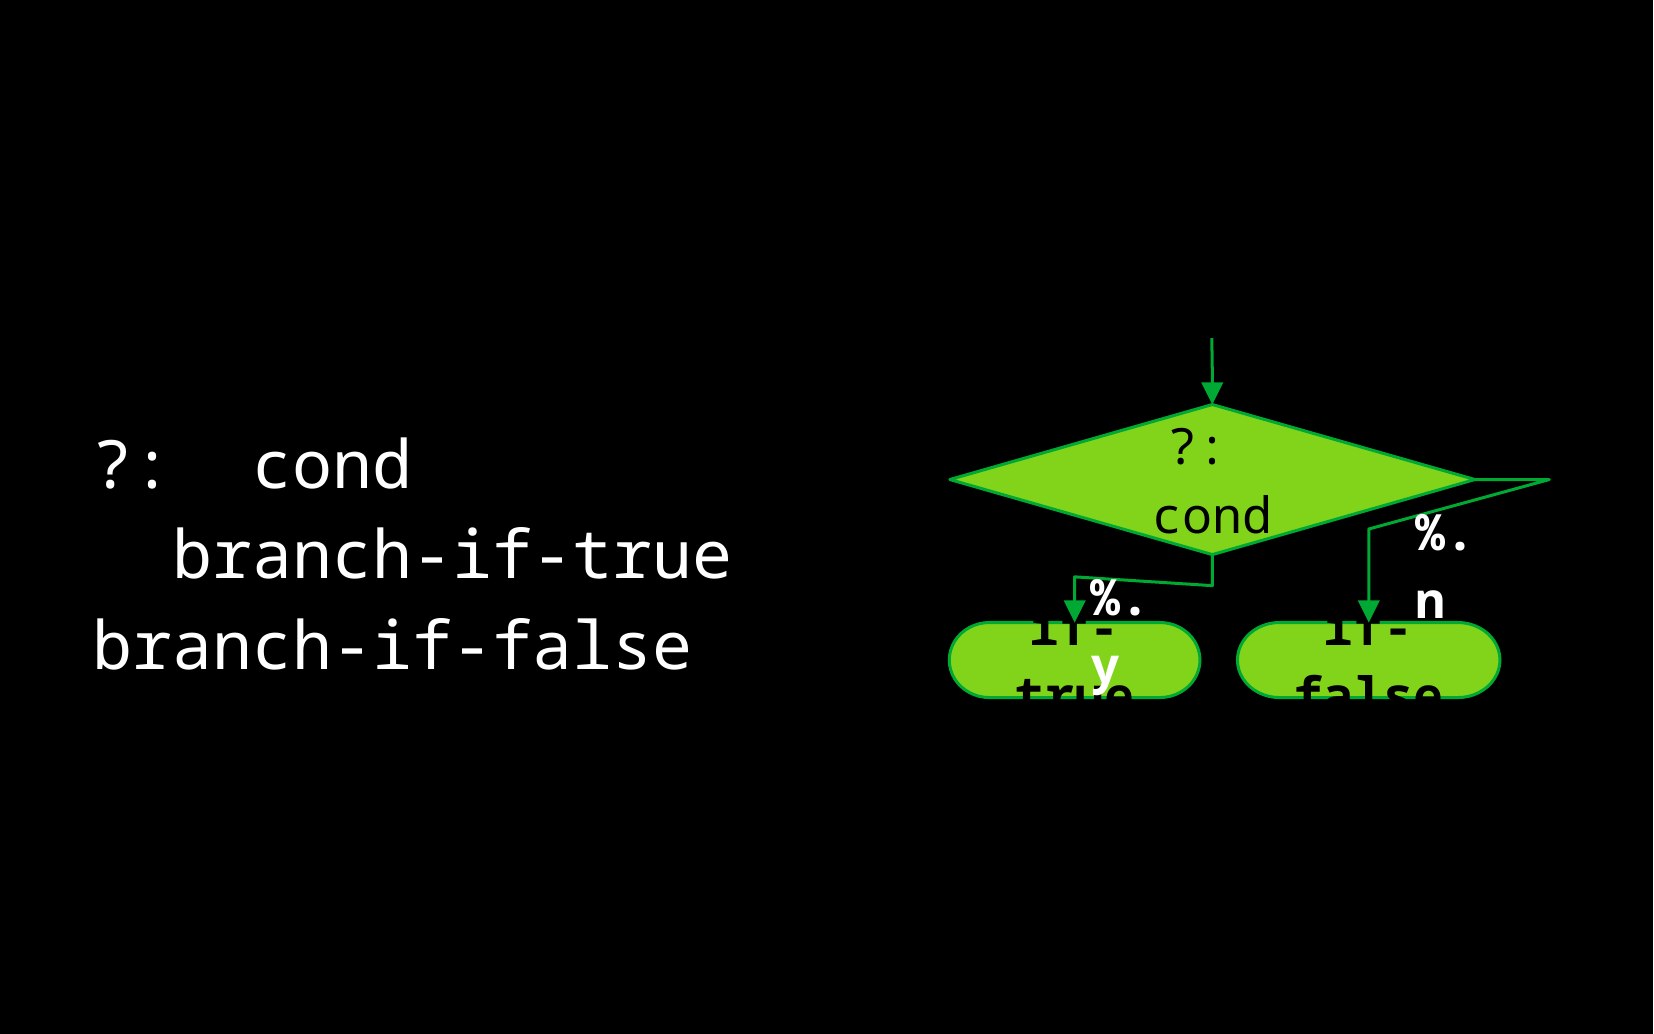

?: cond
?: cond
 branch-if-true
branch-if-false
%.n
%.y
if-true
if-false